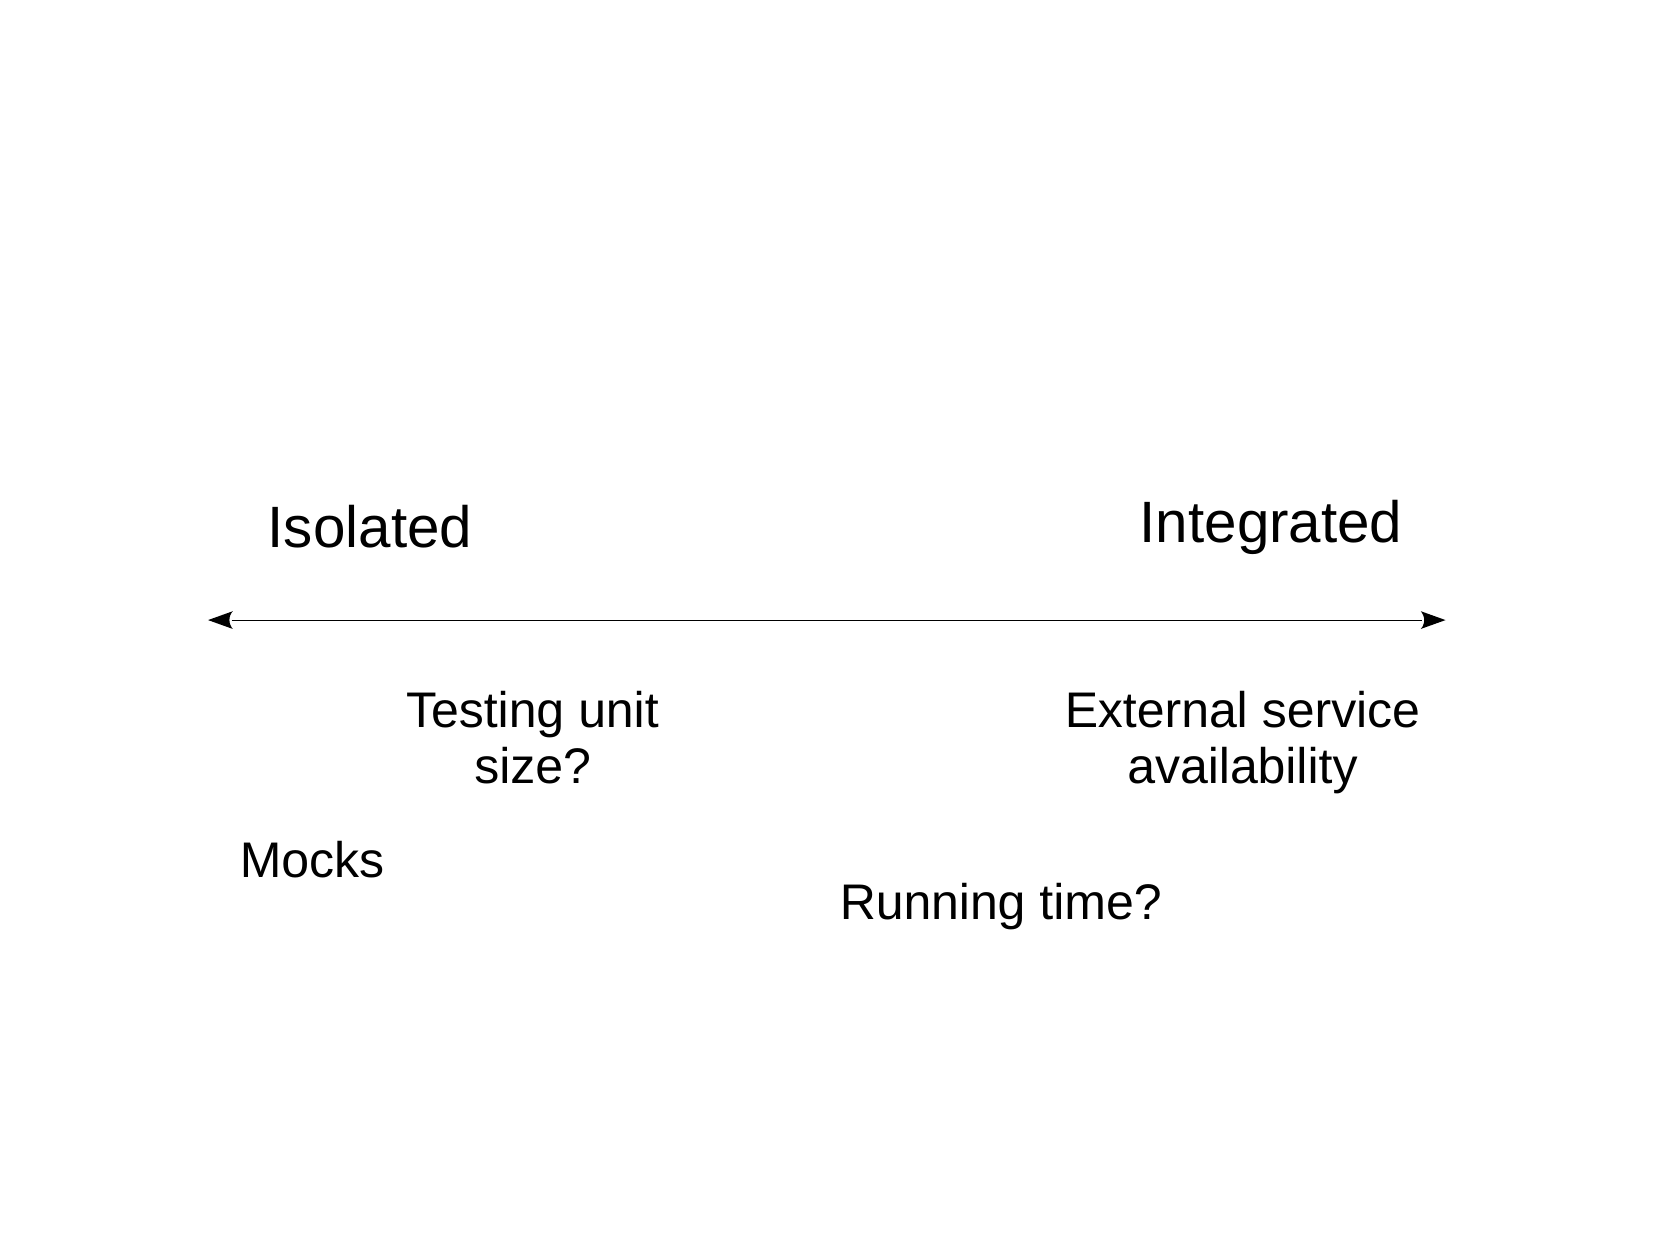

Integrated
Isolated
Testing unit
size?
External service
availability
Mocks
Running time?